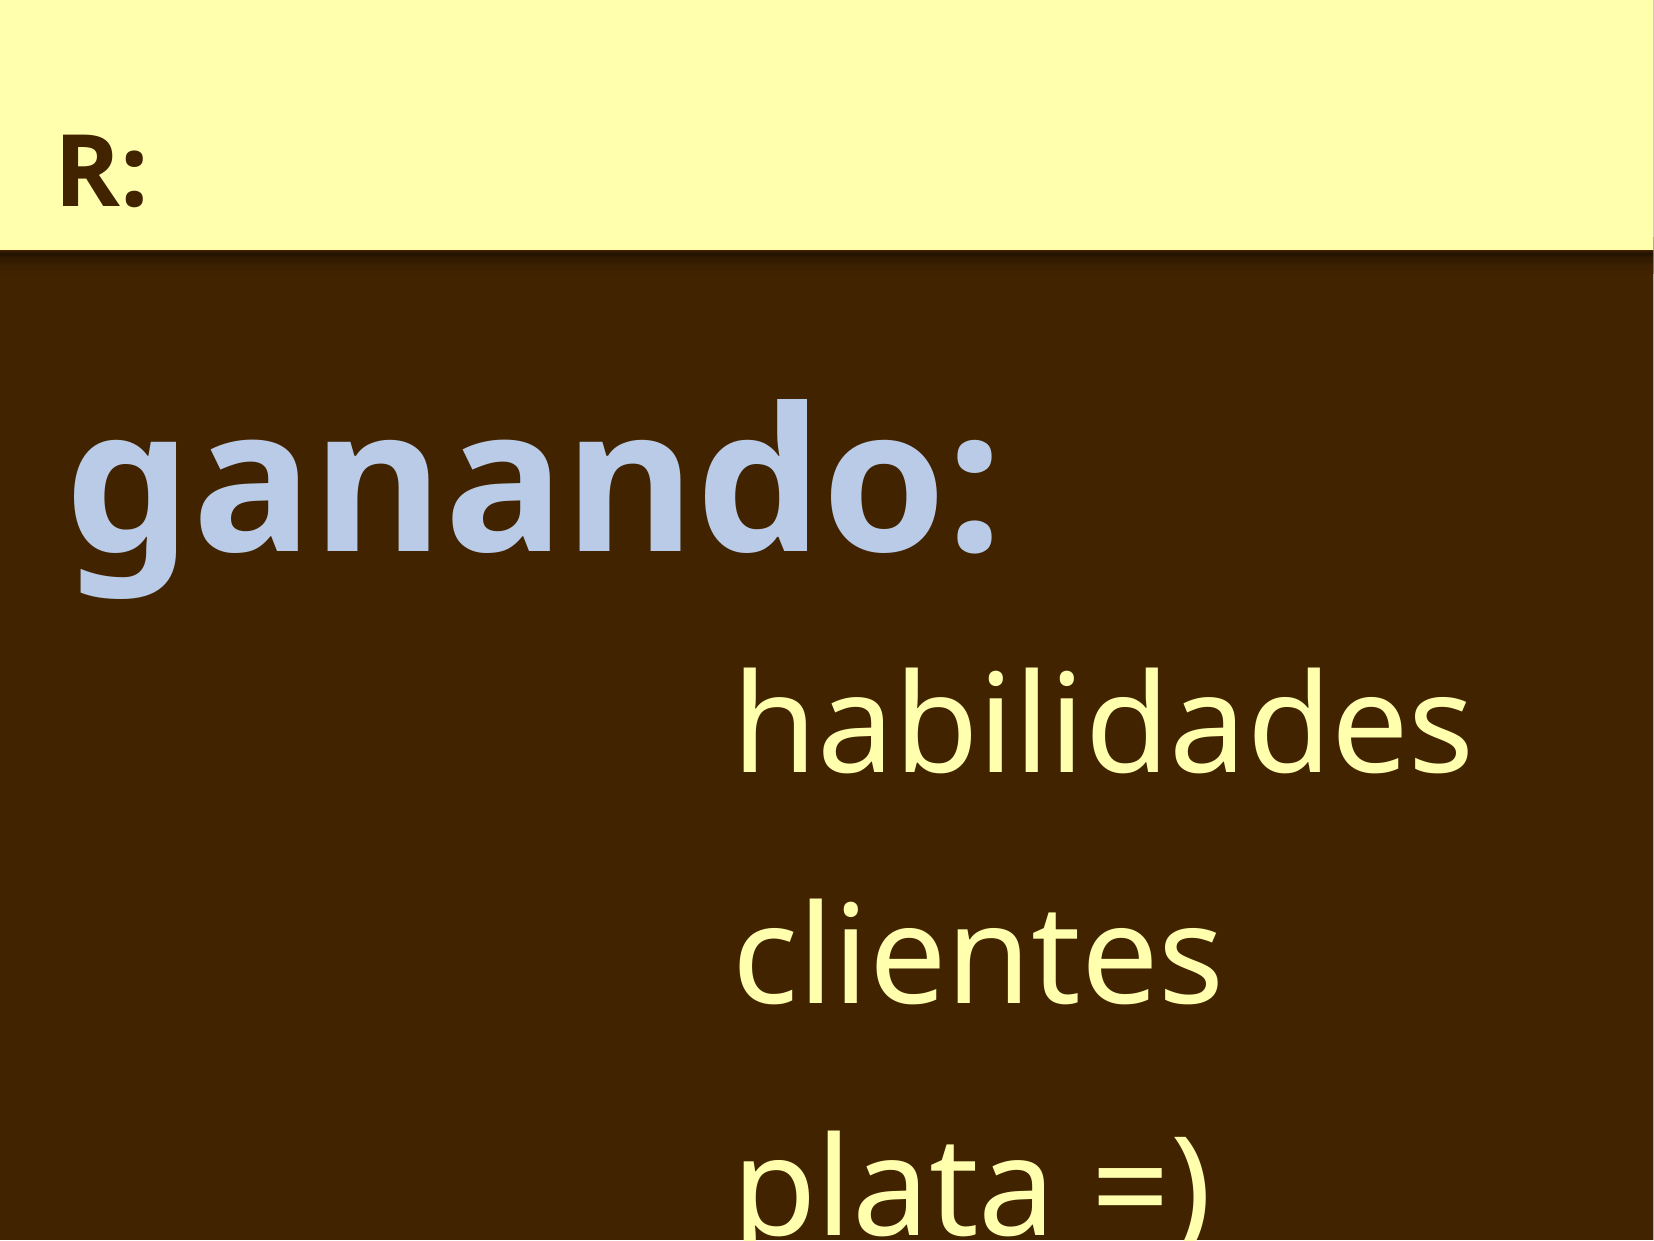

# R:
ganando:
habilidades
clientes
plata =)